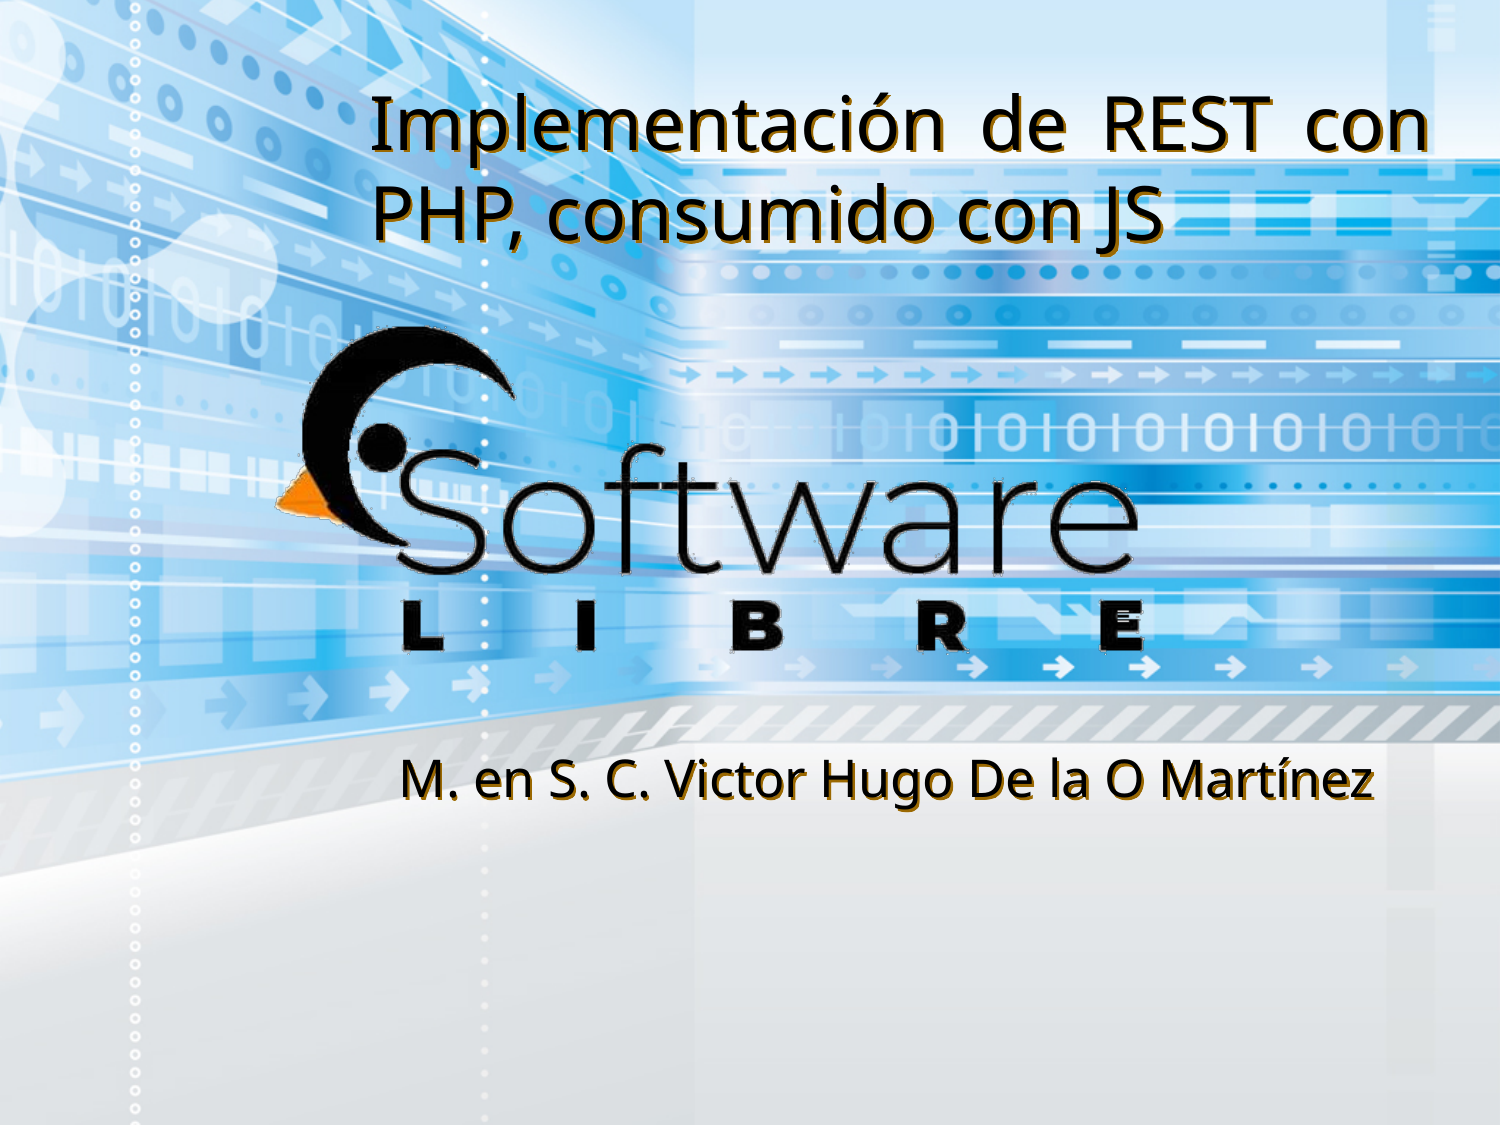

# Implementación de REST con PHP, consumido con JS
M. en S. C. Victor Hugo De la O Martínez